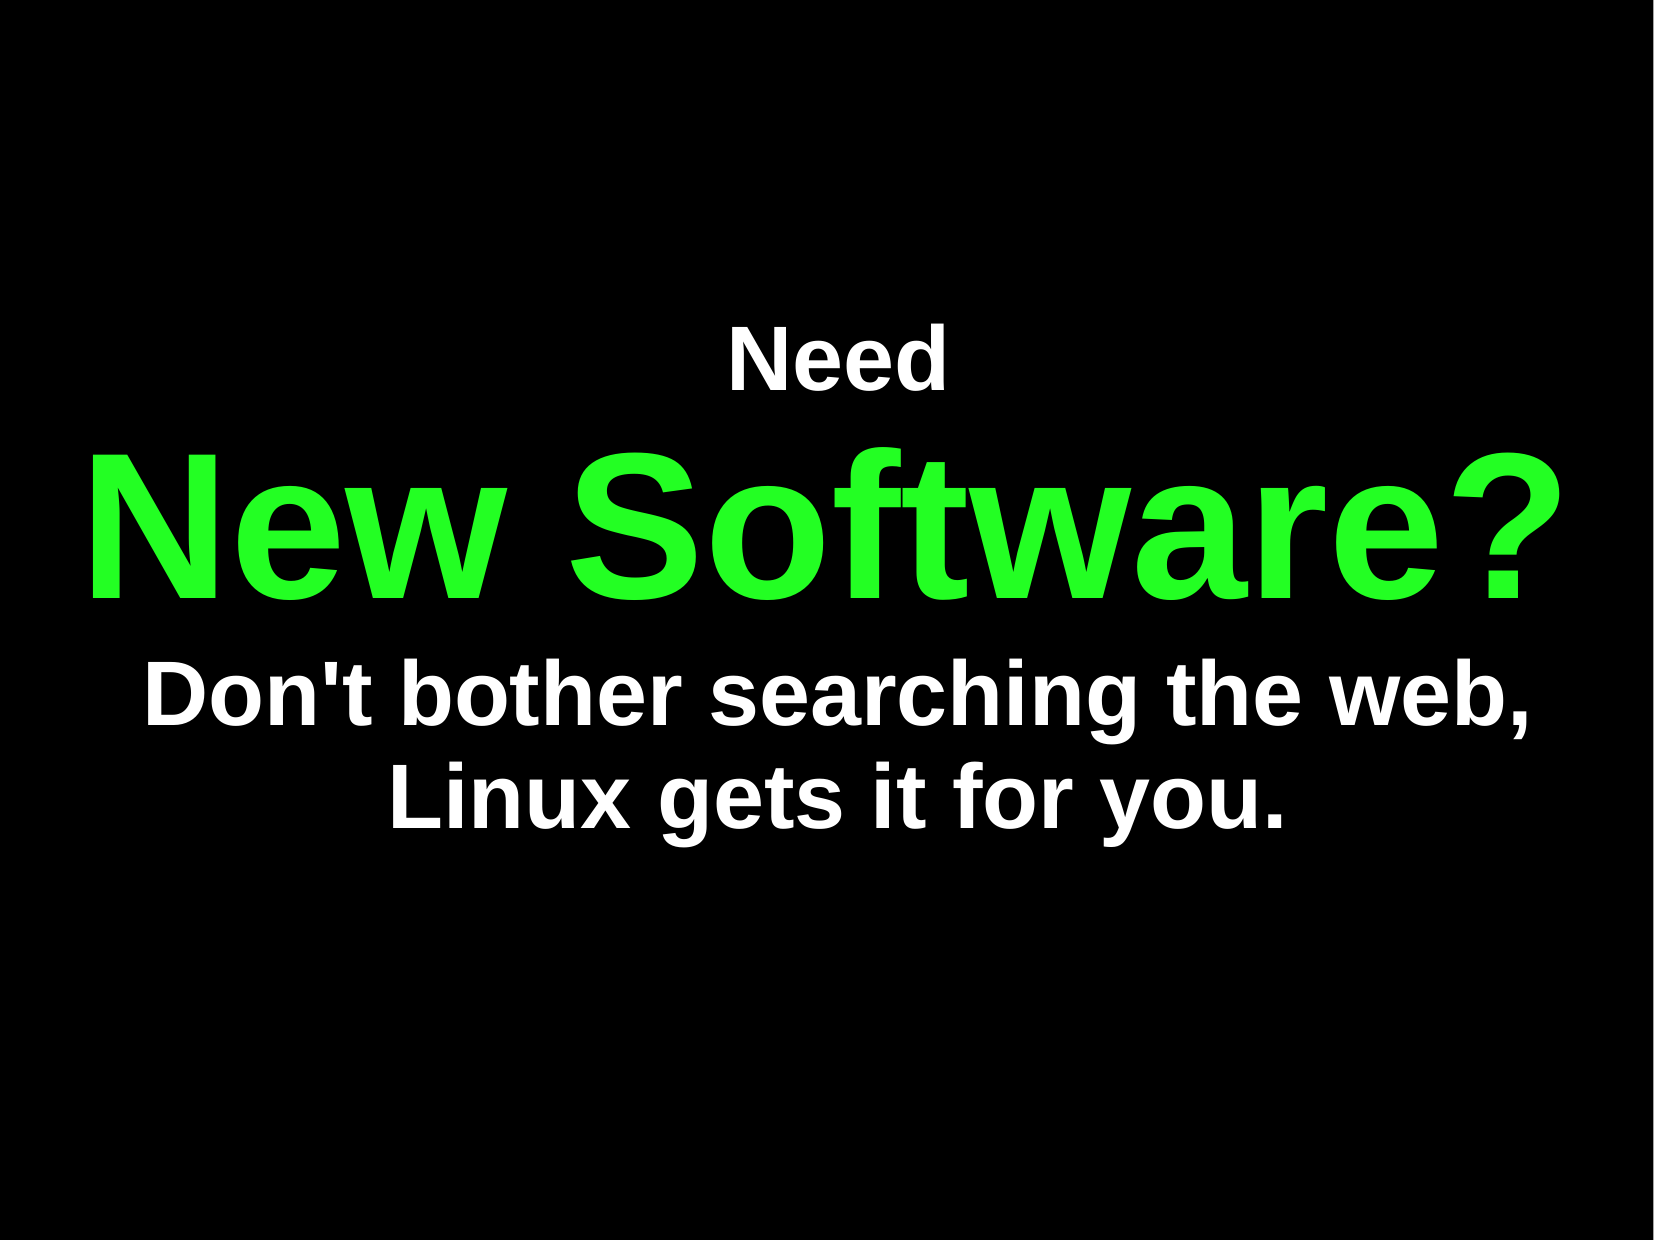

Need
New Software?
Don't bother searching the web,
Linux gets it for you.